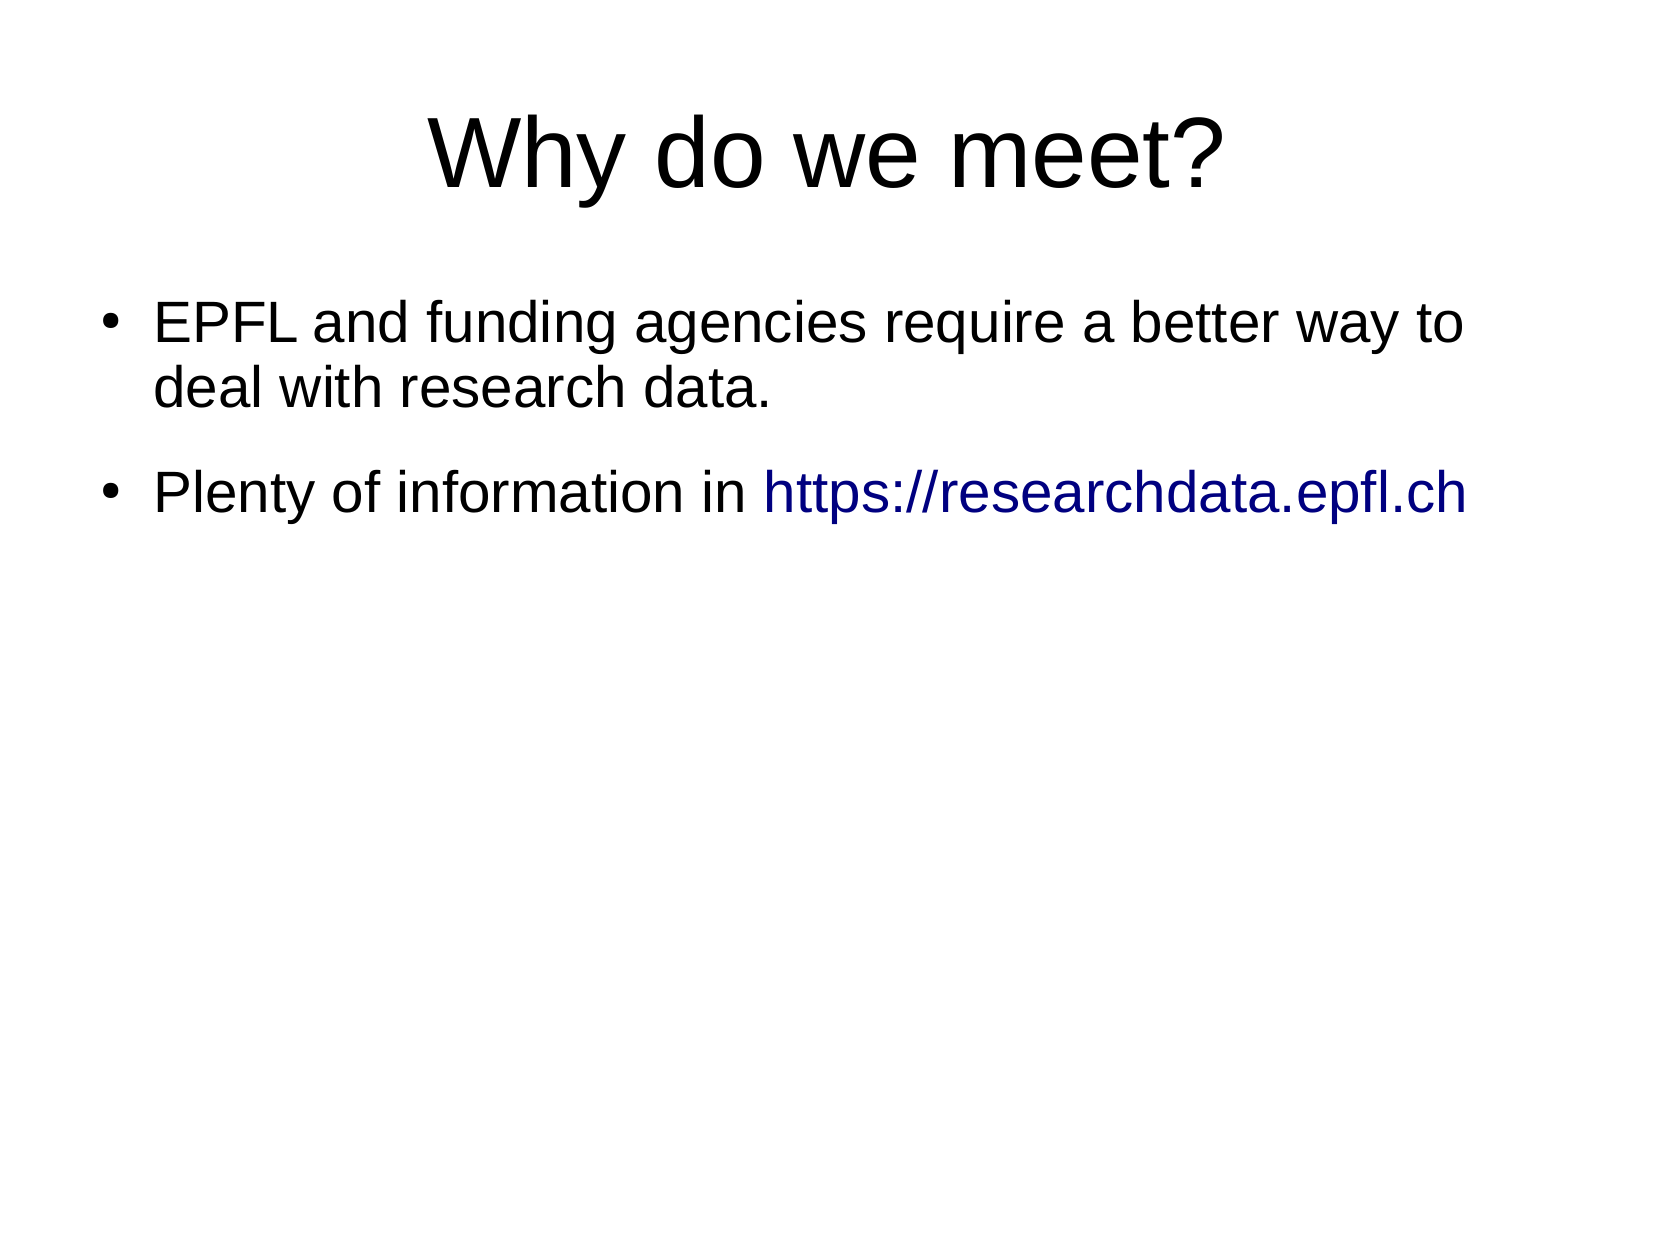

Why do we meet?
# EPFL and funding agencies require a better way to deal with research data.
Plenty of information in https://researchdata.epfl.ch